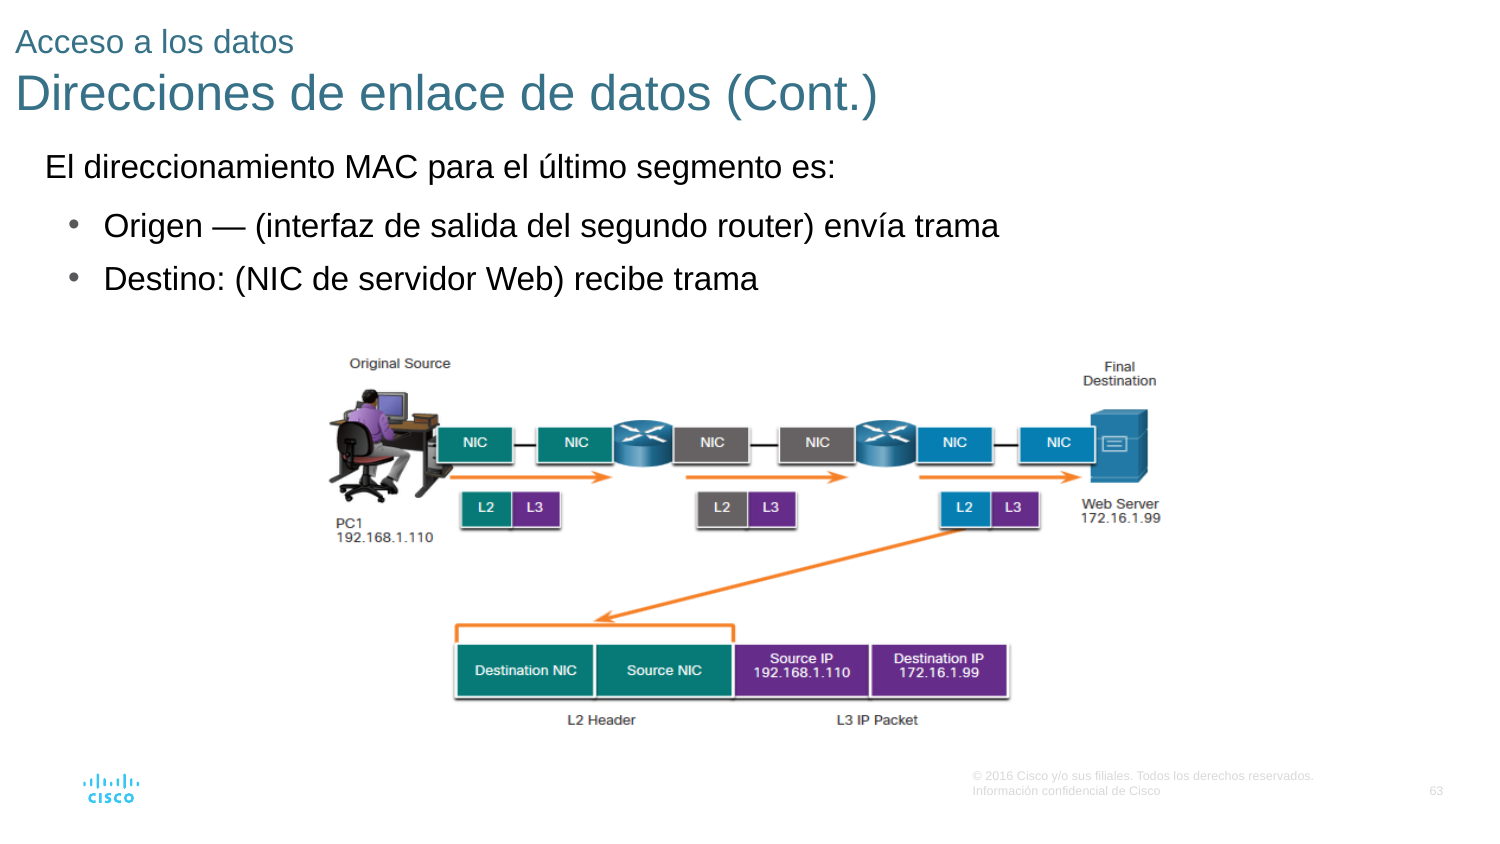

# Acceso a los datos Direcciones de enlace de datos (Cont.)
El direccionamiento MAC para el último segmento es:
Origen — (interfaz de salida del segundo router) envía trama
Destino: (NIC de servidor Web) recibe trama